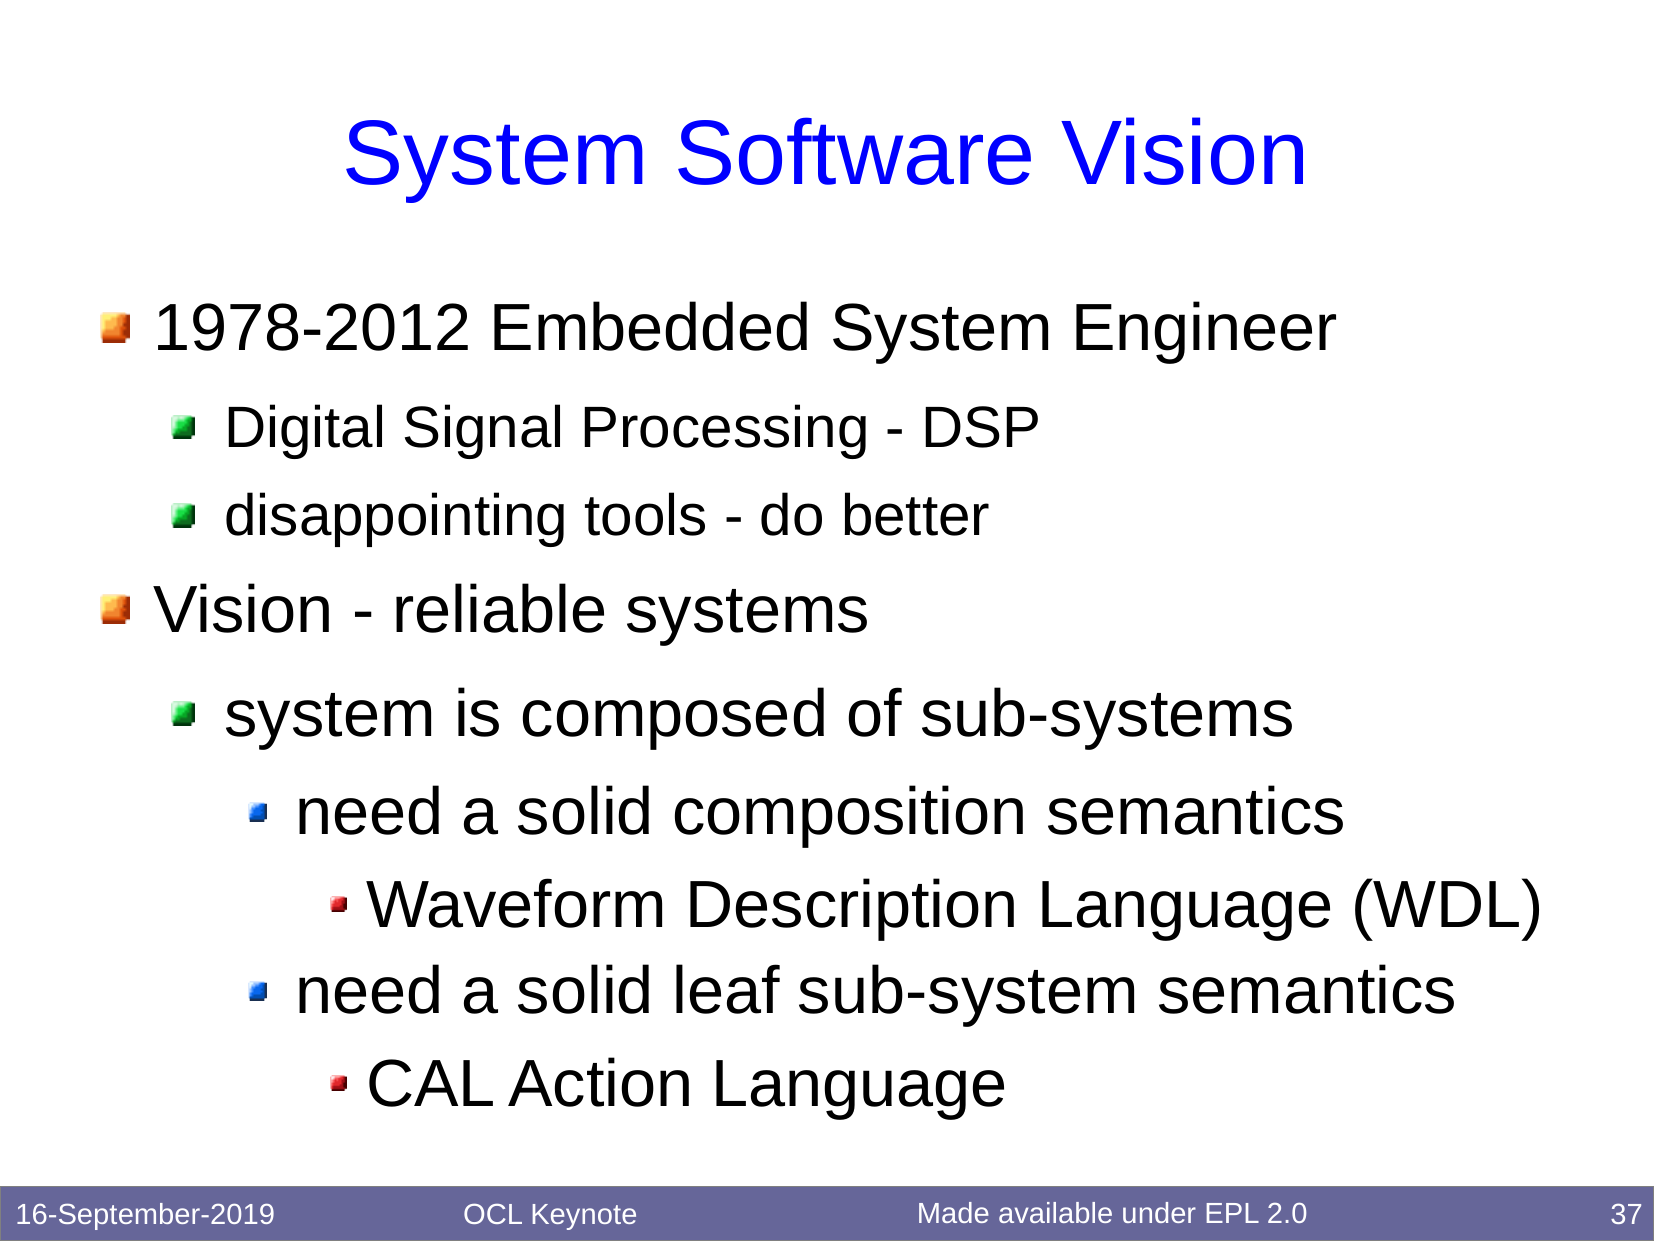

# System Software Vision
1978-2012 Embedded System Engineer
Digital Signal Processing - DSP
disappointing tools - do better
Vision - reliable systems
system is composed of sub-systems
need a solid composition semantics
Waveform Description Language (WDL)
need a solid leaf sub-system semantics
CAL Action Language
16-September-2019
OCL Keynote
37